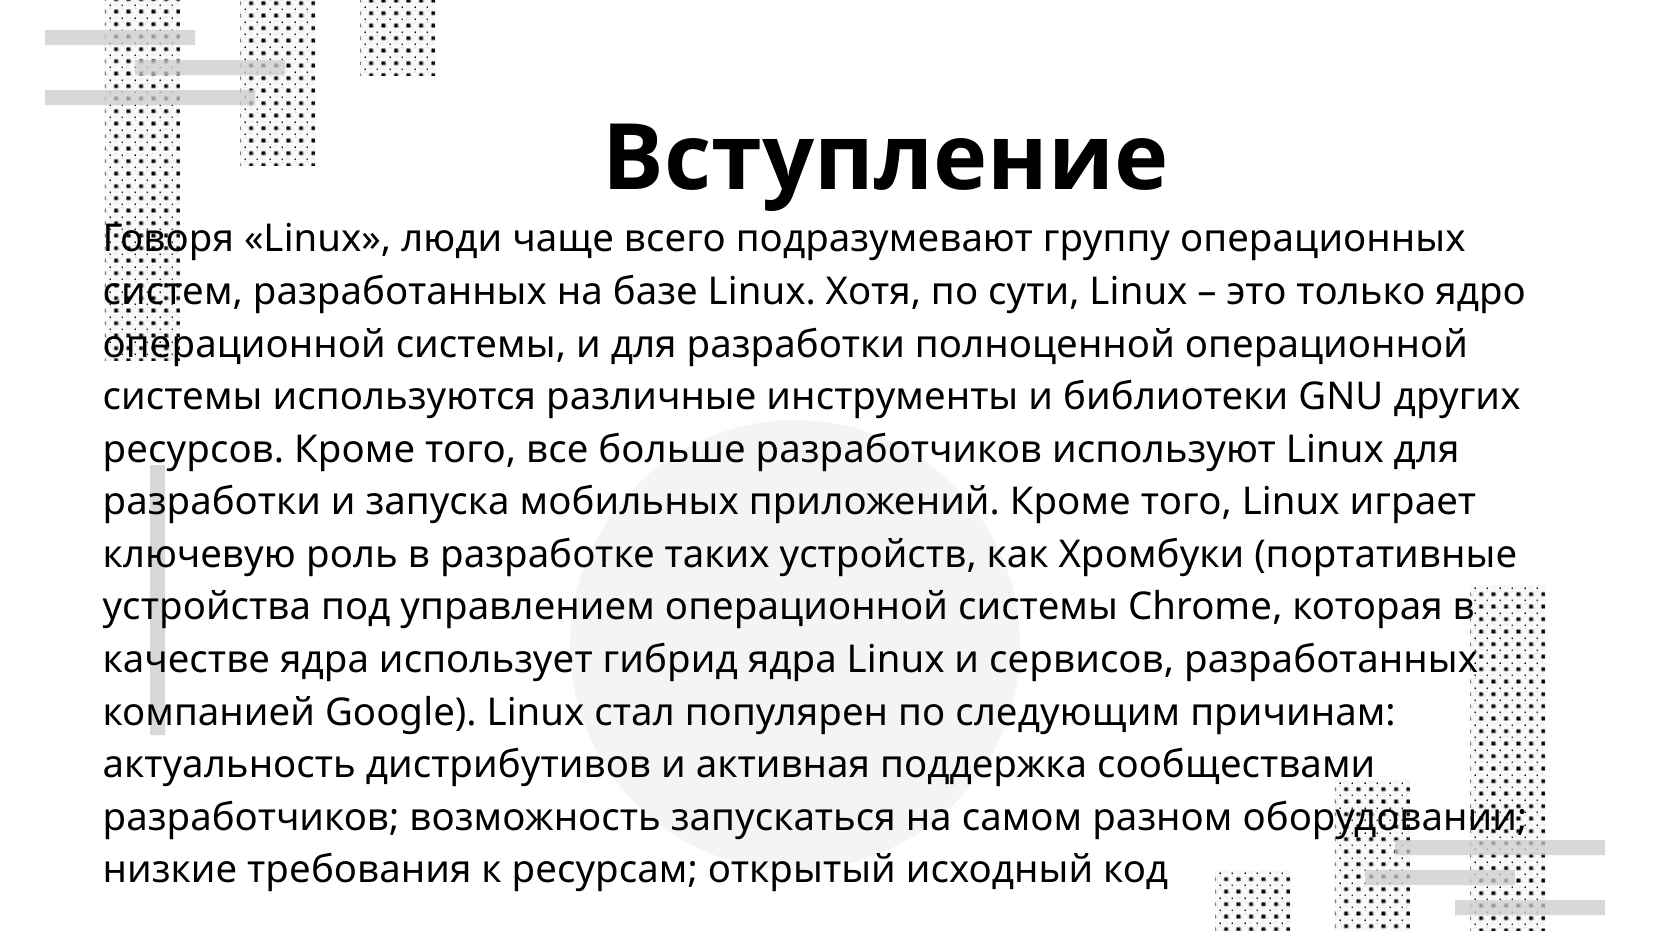

# Вступление
Говоря «Linux», люди чаще всего подразумевают группу операционных систем, разработанных на базе Linux. Хотя, по сути, Linux – это только ядро операционной системы, и для разработки полноценной операционной системы используются различные инструменты и библиотеки GNU других ресурсов. Кроме того, все больше разработчиков используют Linux для разработки и запуска мобильных приложений. Кроме того, Linux играет ключевую роль в разработке таких устройств, как Хромбуки (портативные устройства под управлением операционной системы Chrome, которая в качестве ядра использует гибрид ядра Linux и сервисов, разработанных компанией Google). Linux стал популярен по следующим причинам: актуальность дистрибутивов и активная поддержка сообществами разработчиков; возможность запускаться на самом разном оборудовании; низкие требования к ресурсам; открытый исходный код